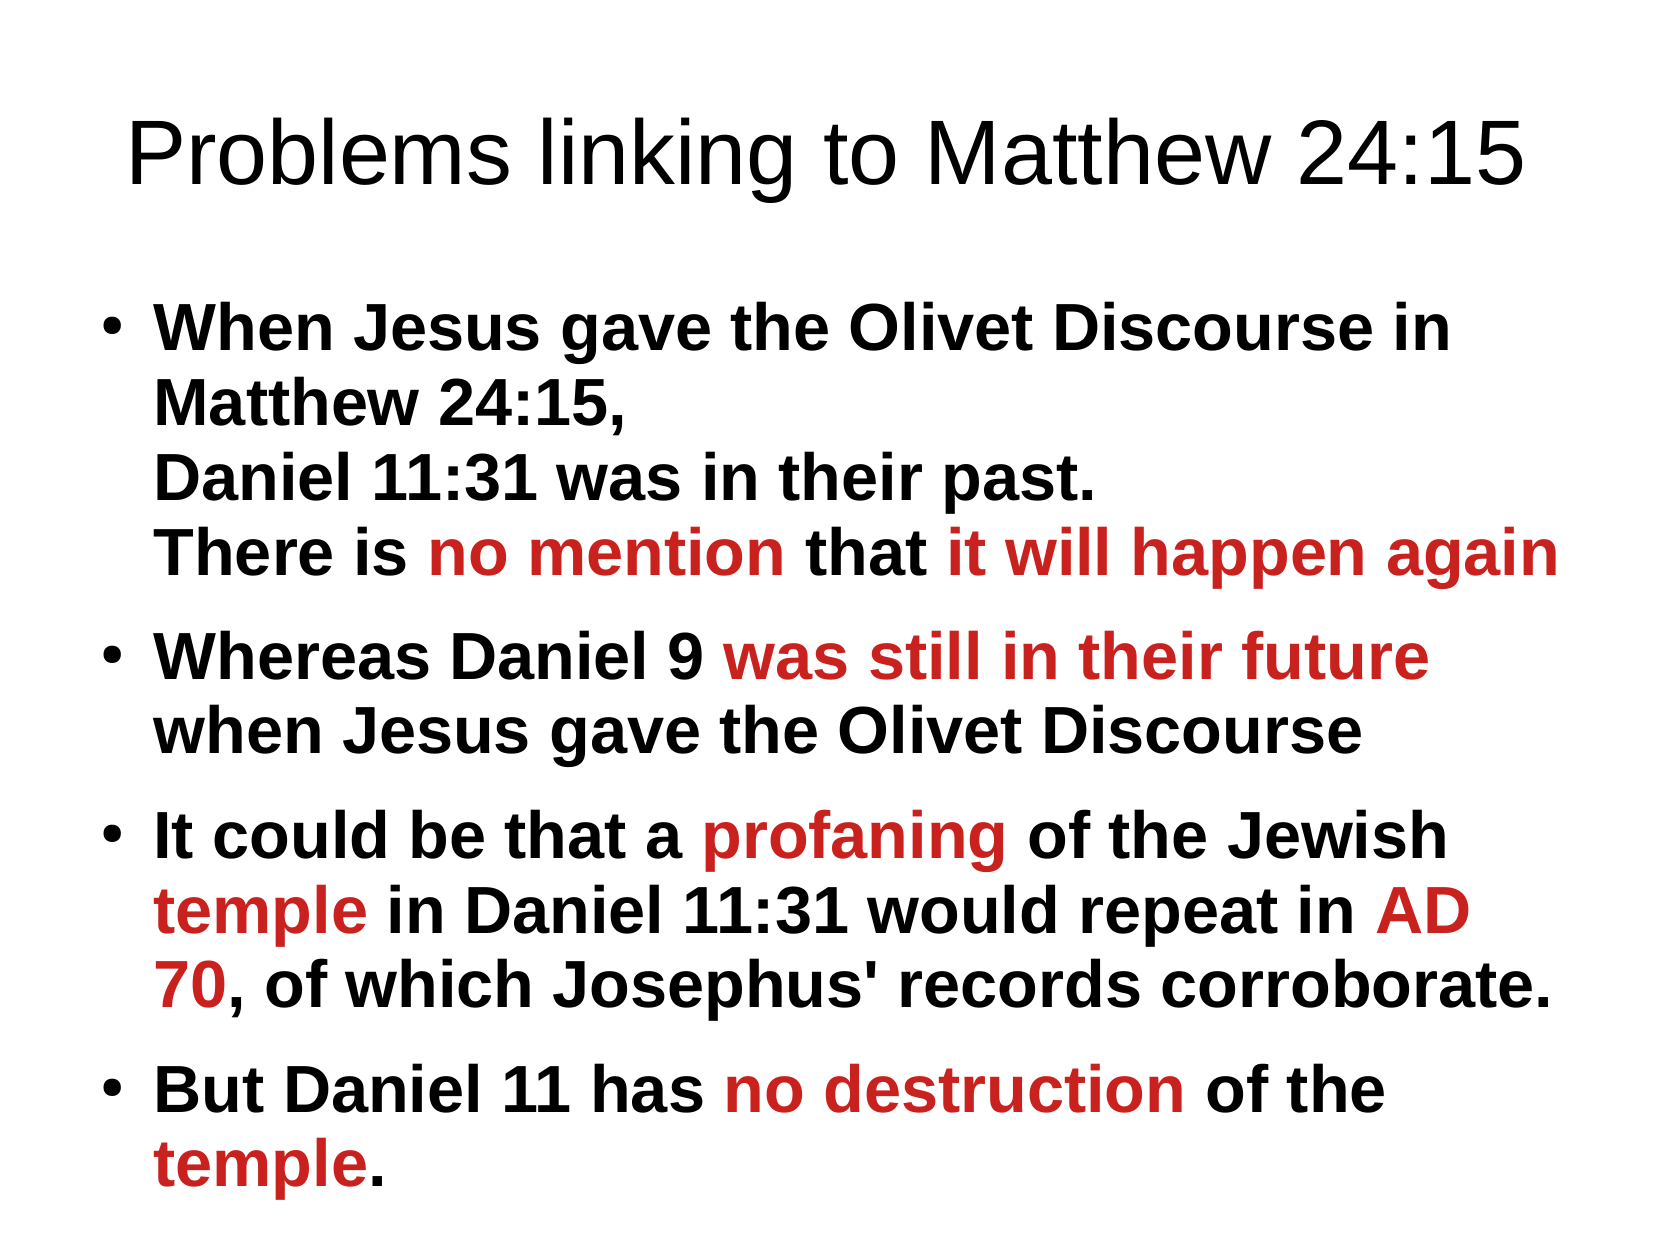

# Problems linking to Matthew 24:15
When Jesus gave the Olivet Discourse in Matthew 24:15,
Daniel 11:31 was in their past.
There is no mention that it will happen again
Whereas Daniel 9 was still in their future when Jesus gave the Olivet Discourse
It could be that a profaning of the Jewish temple in Daniel 11:31 would repeat in AD 70, of which Josephus' records corroborate.
But Daniel 11 has no destruction of the temple.